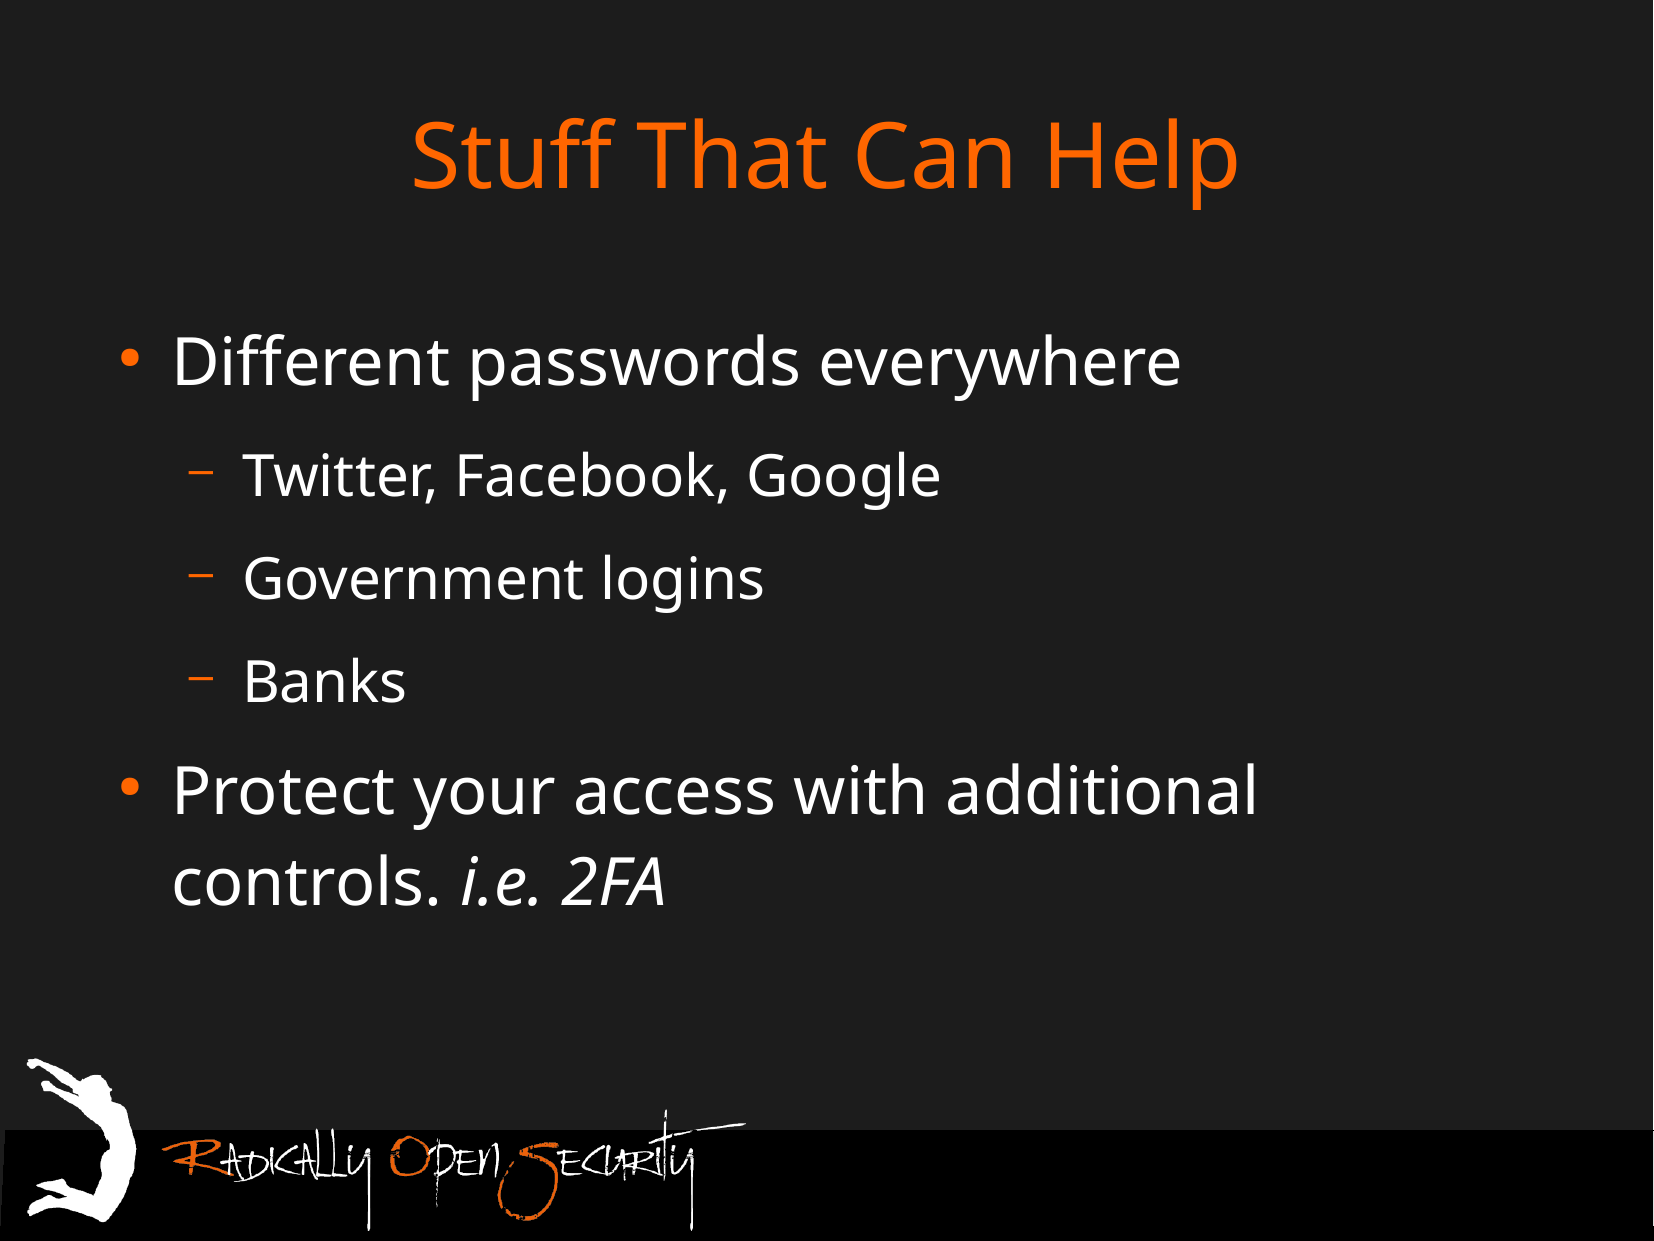

# Stuff That Can Help
Different passwords everywhere
Twitter, Facebook, Google
Government logins
Banks
Protect your access with additional controls. i.e. 2FA